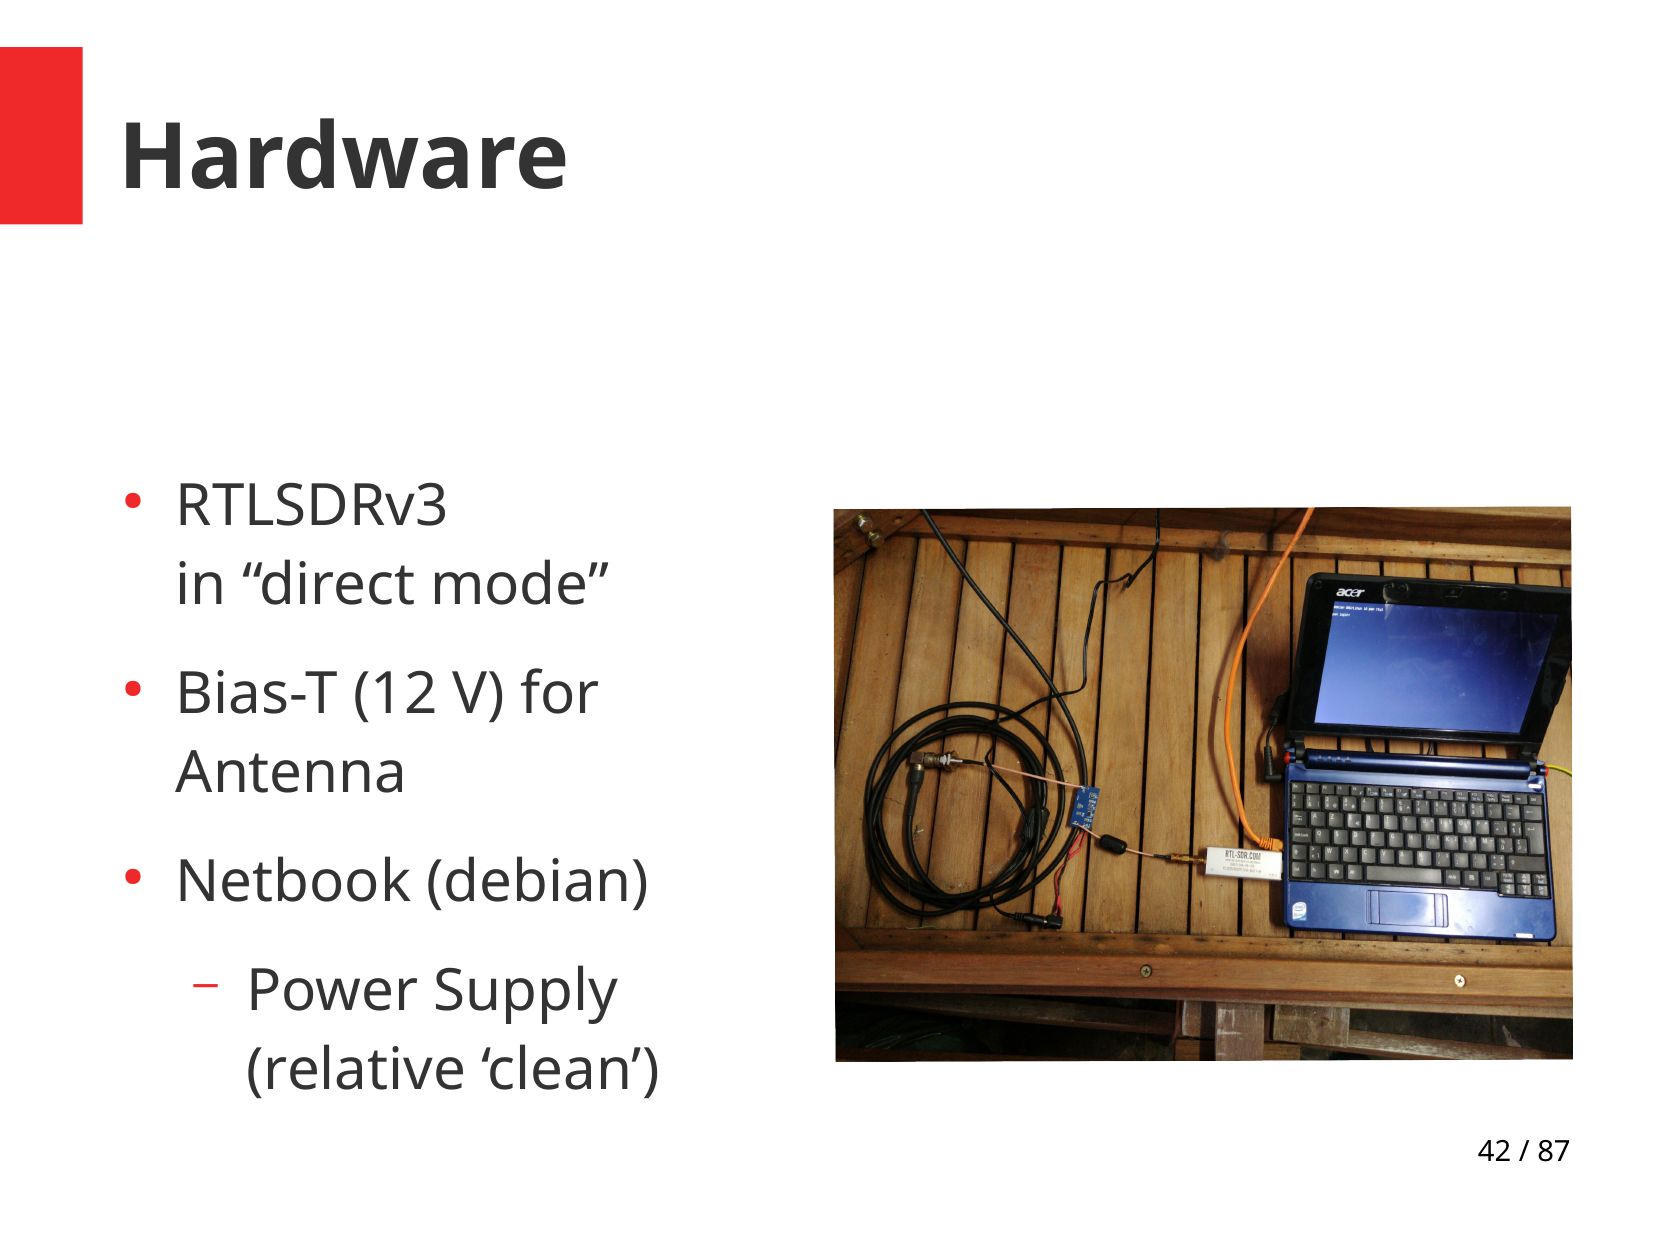

# Hardware
RTLSDRv3
in “direct mode”
Bias-T (12 V) for Antenna
Netbook (debian)
Power Supply (relative ‘clean’)
42